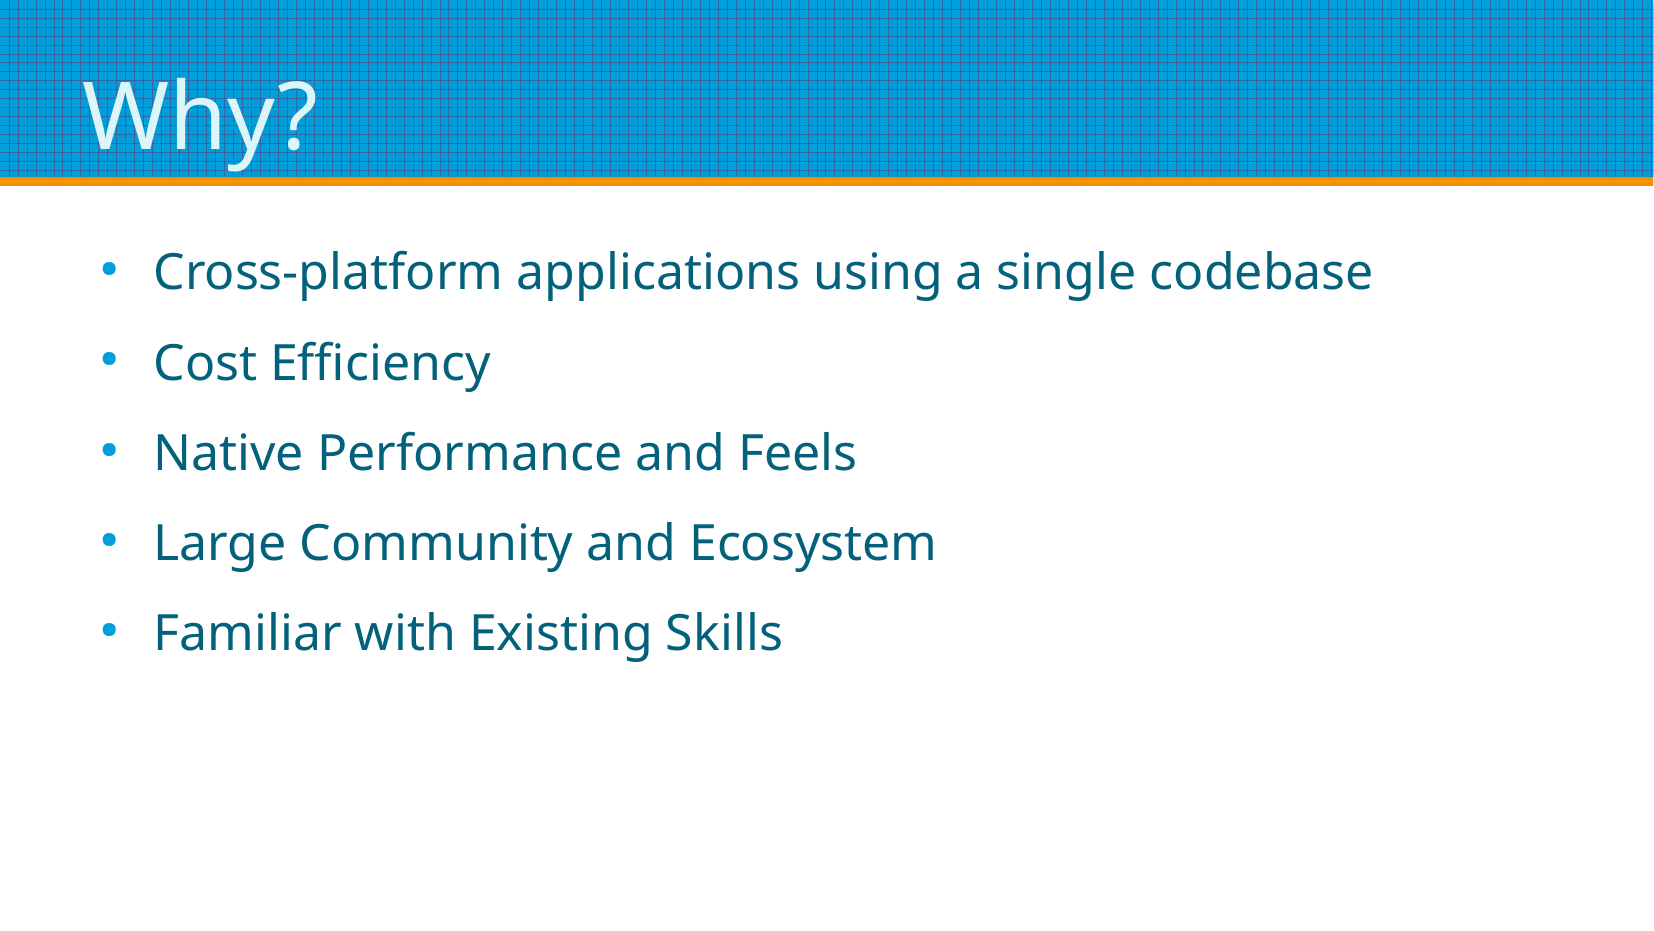

# Why?
Cross-platform applications using a single codebase
Cost Efficiency
Native Performance and Feels
Large Community and Ecosystem
Familiar with Existing Skills